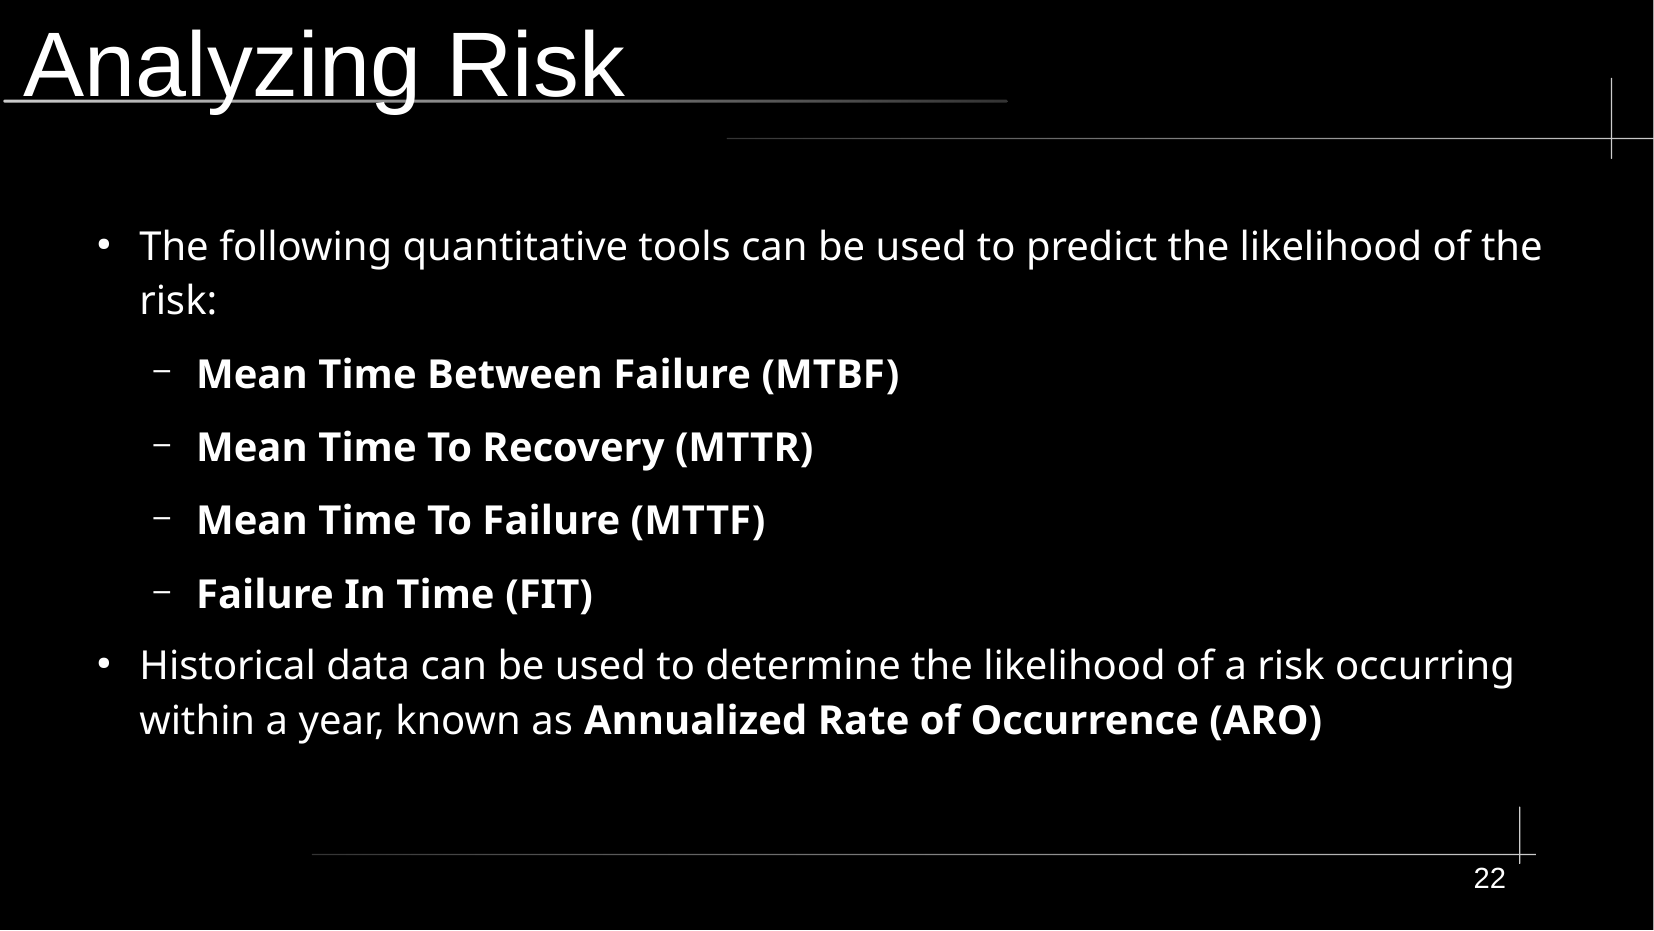

# Analyzing Risk
The following quantitative tools can be used to predict the likelihood of the risk:
Mean Time Between Failure (MTBF)
Mean Time To Recovery (MTTR)
Mean Time To Failure (MTTF)
Failure In Time (FIT)
Historical data can be used to determine the likelihood of a risk occurring within a year, known as Annualized Rate of Occurrence (ARO)
22